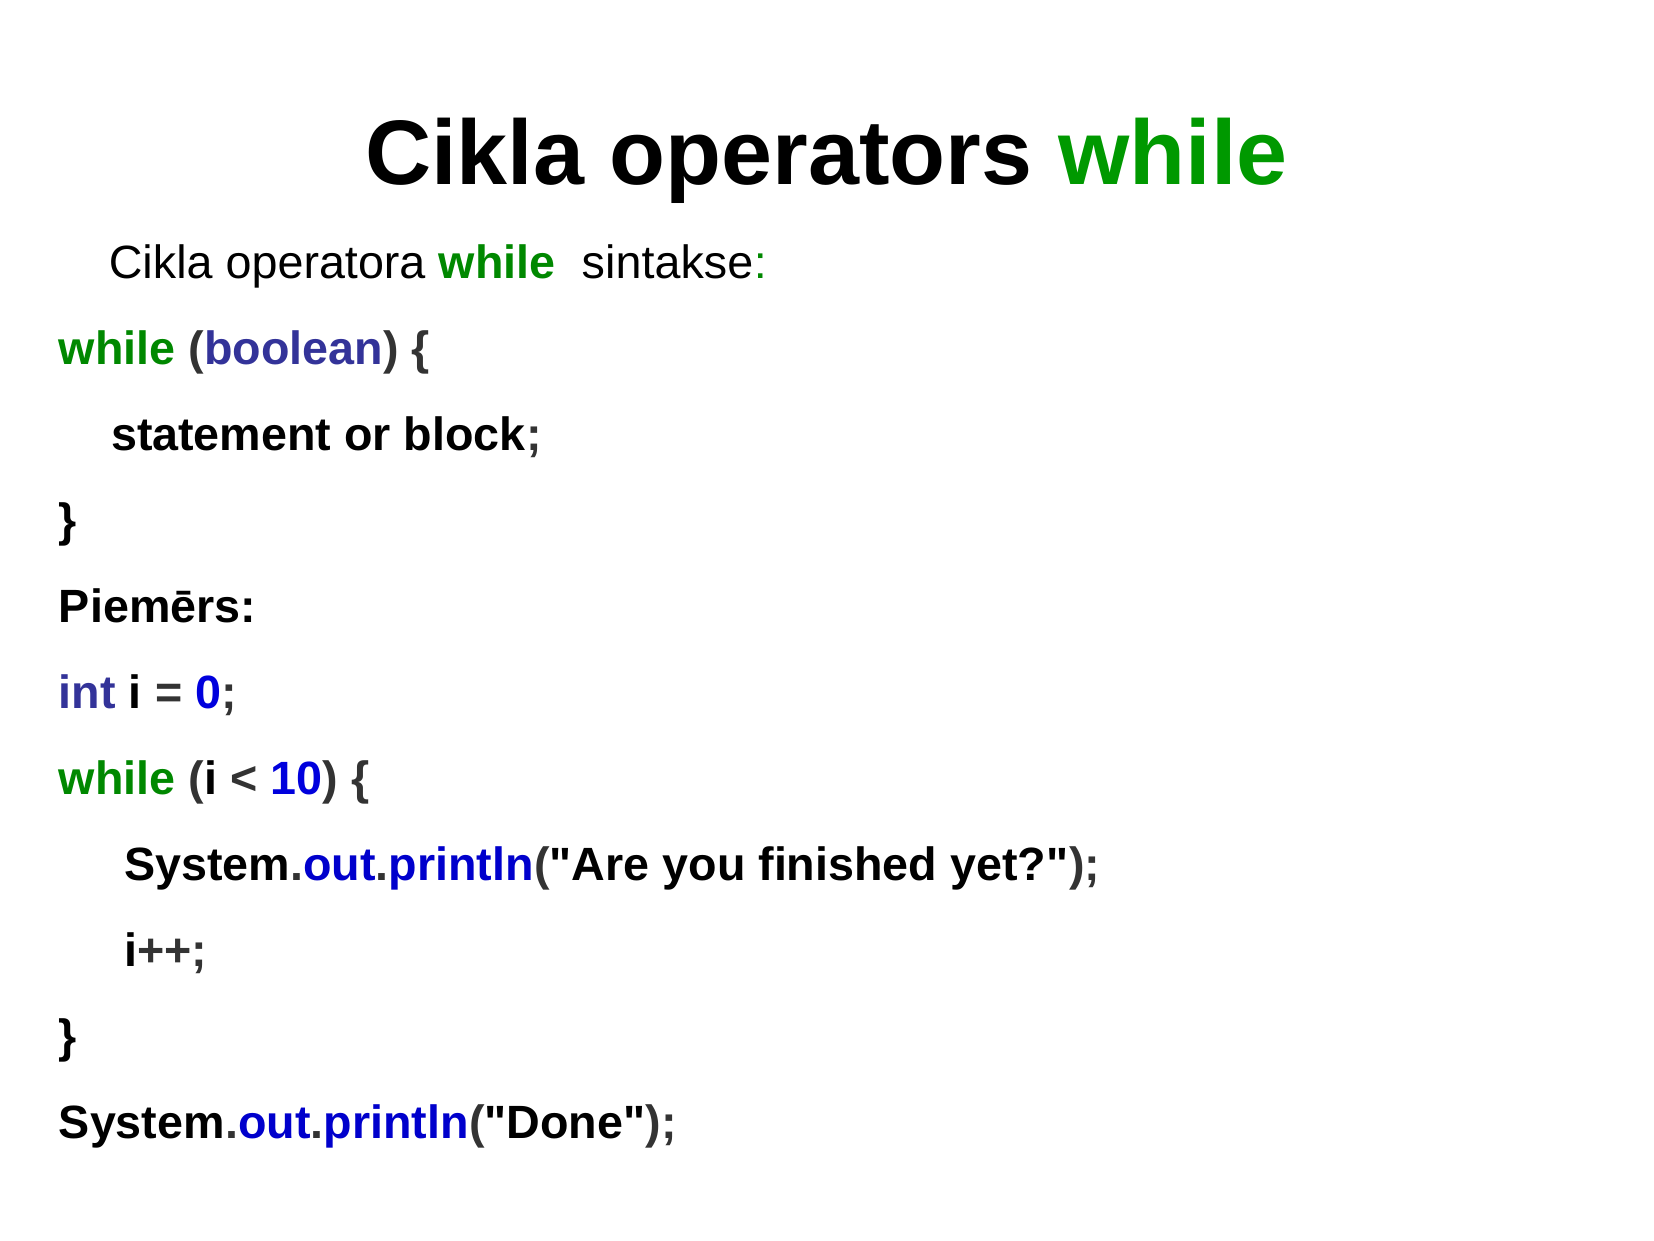

# Cikla operators while
Cikla operatora while sintakse:
while (boolean) {
 statement or block;
}
Piemērs:
int i = 0;
while (i < 10) {
 System.out.println("Are you finished yet?");
 i++;
}
System.out.println("Done");